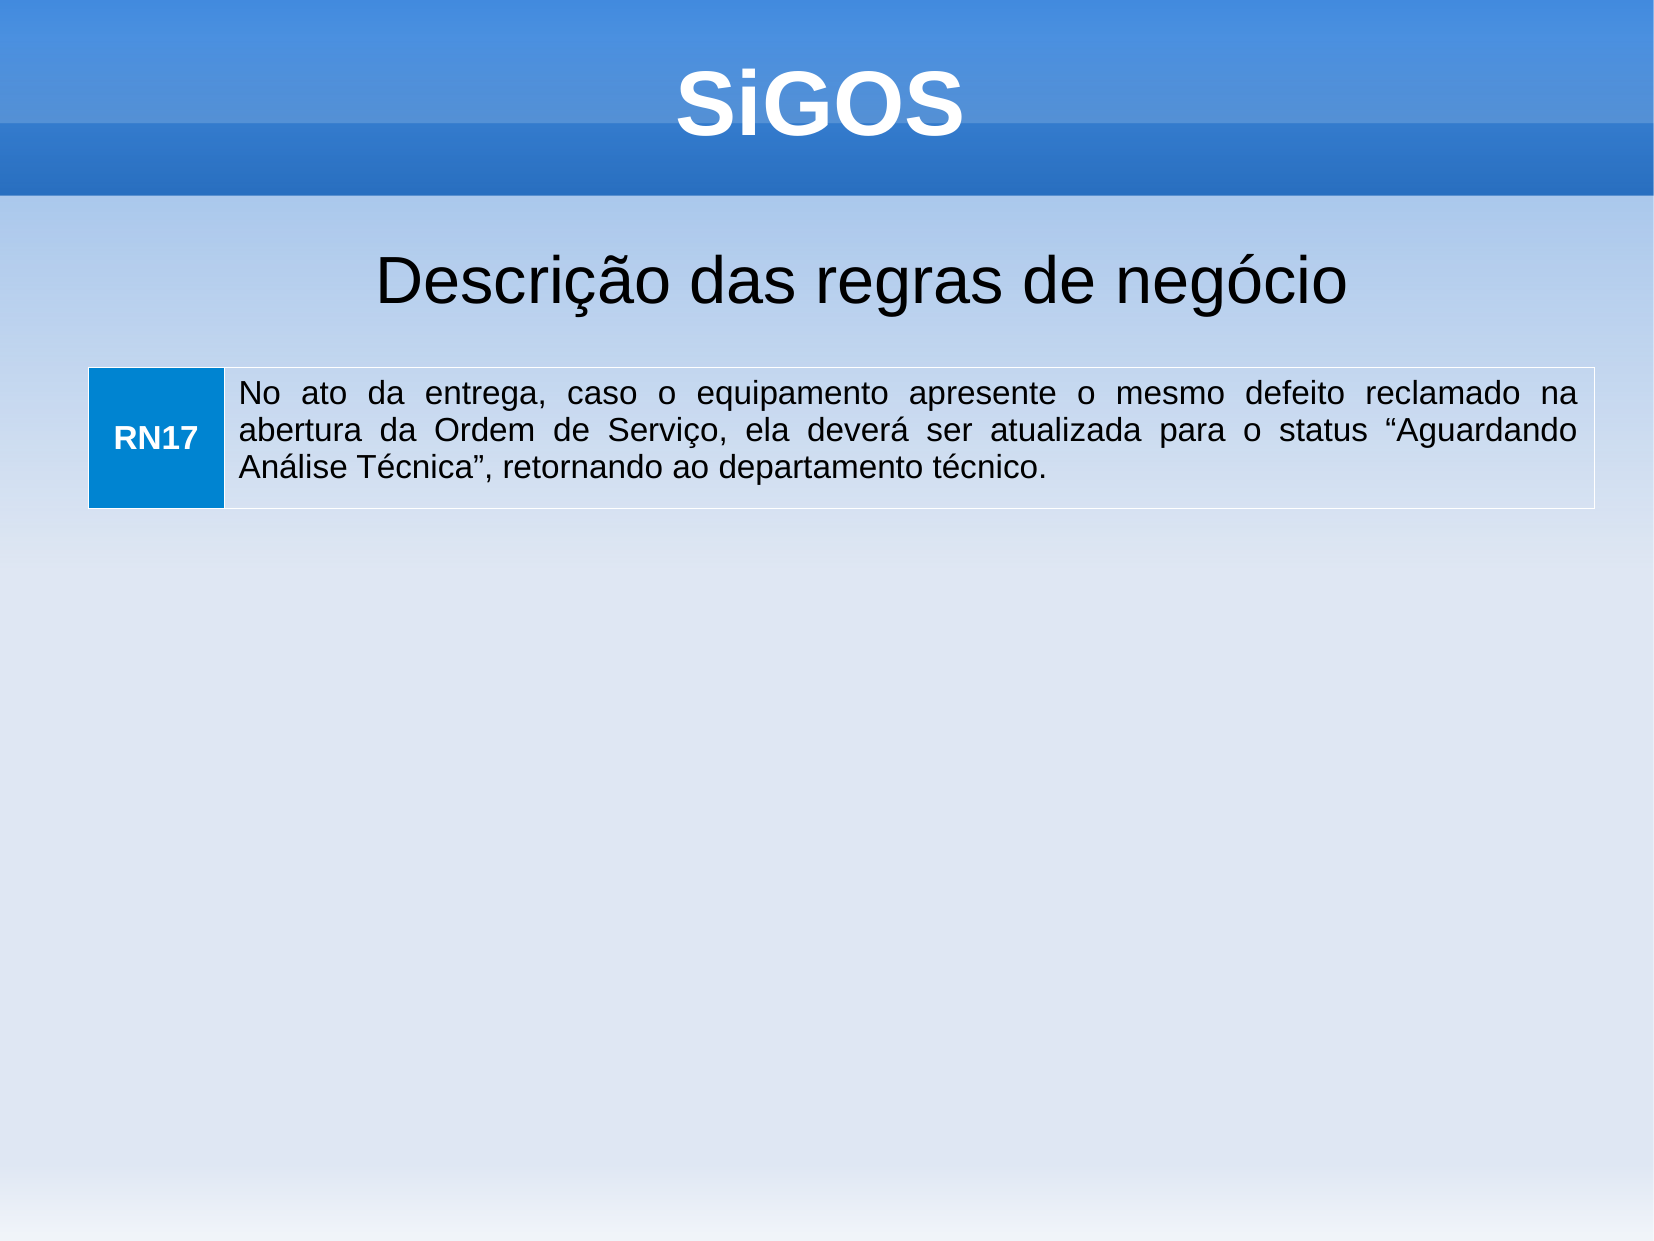

# SiGOS
Descrição das regras de negócio
| RN17 | No ato da entrega, caso o equipamento apresente o mesmo defeito reclamado na abertura da Ordem de Serviço, ela deverá ser atualizada para o status “Aguardando Análise Técnica”, retornando ao departamento técnico. |
| --- | --- |